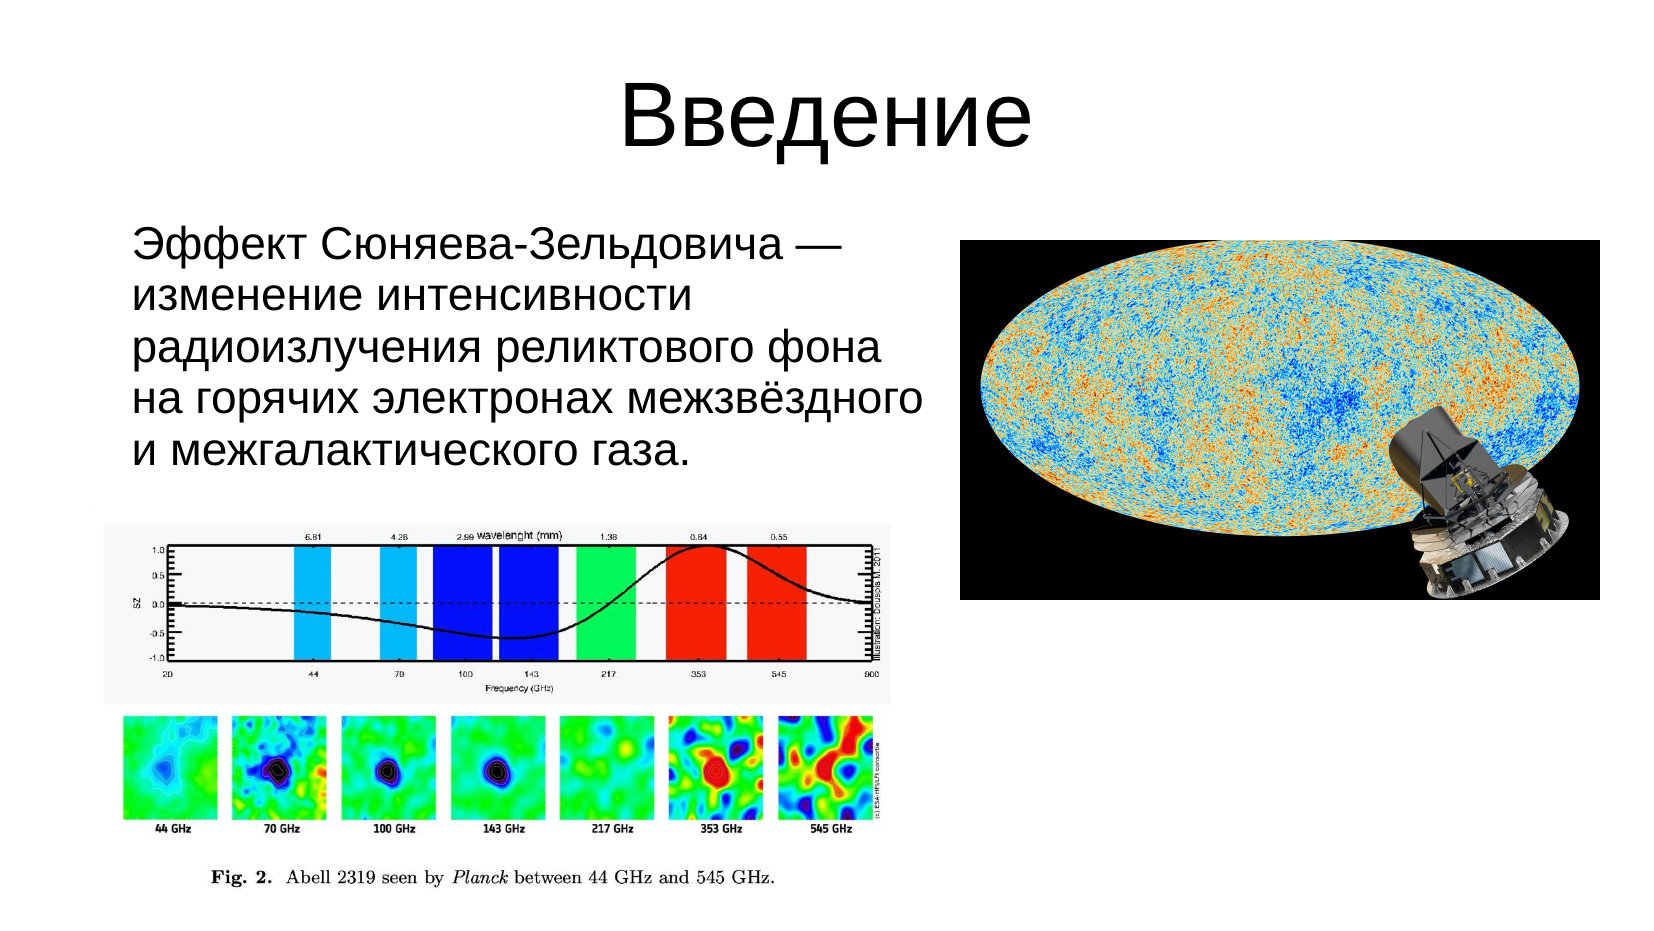

# Введение
Эффект Сюняева-Зельдовича — изменение интенсивности радиоизлучения реликтового фона на горячих электронах межзвёздного и межгалактического газа.